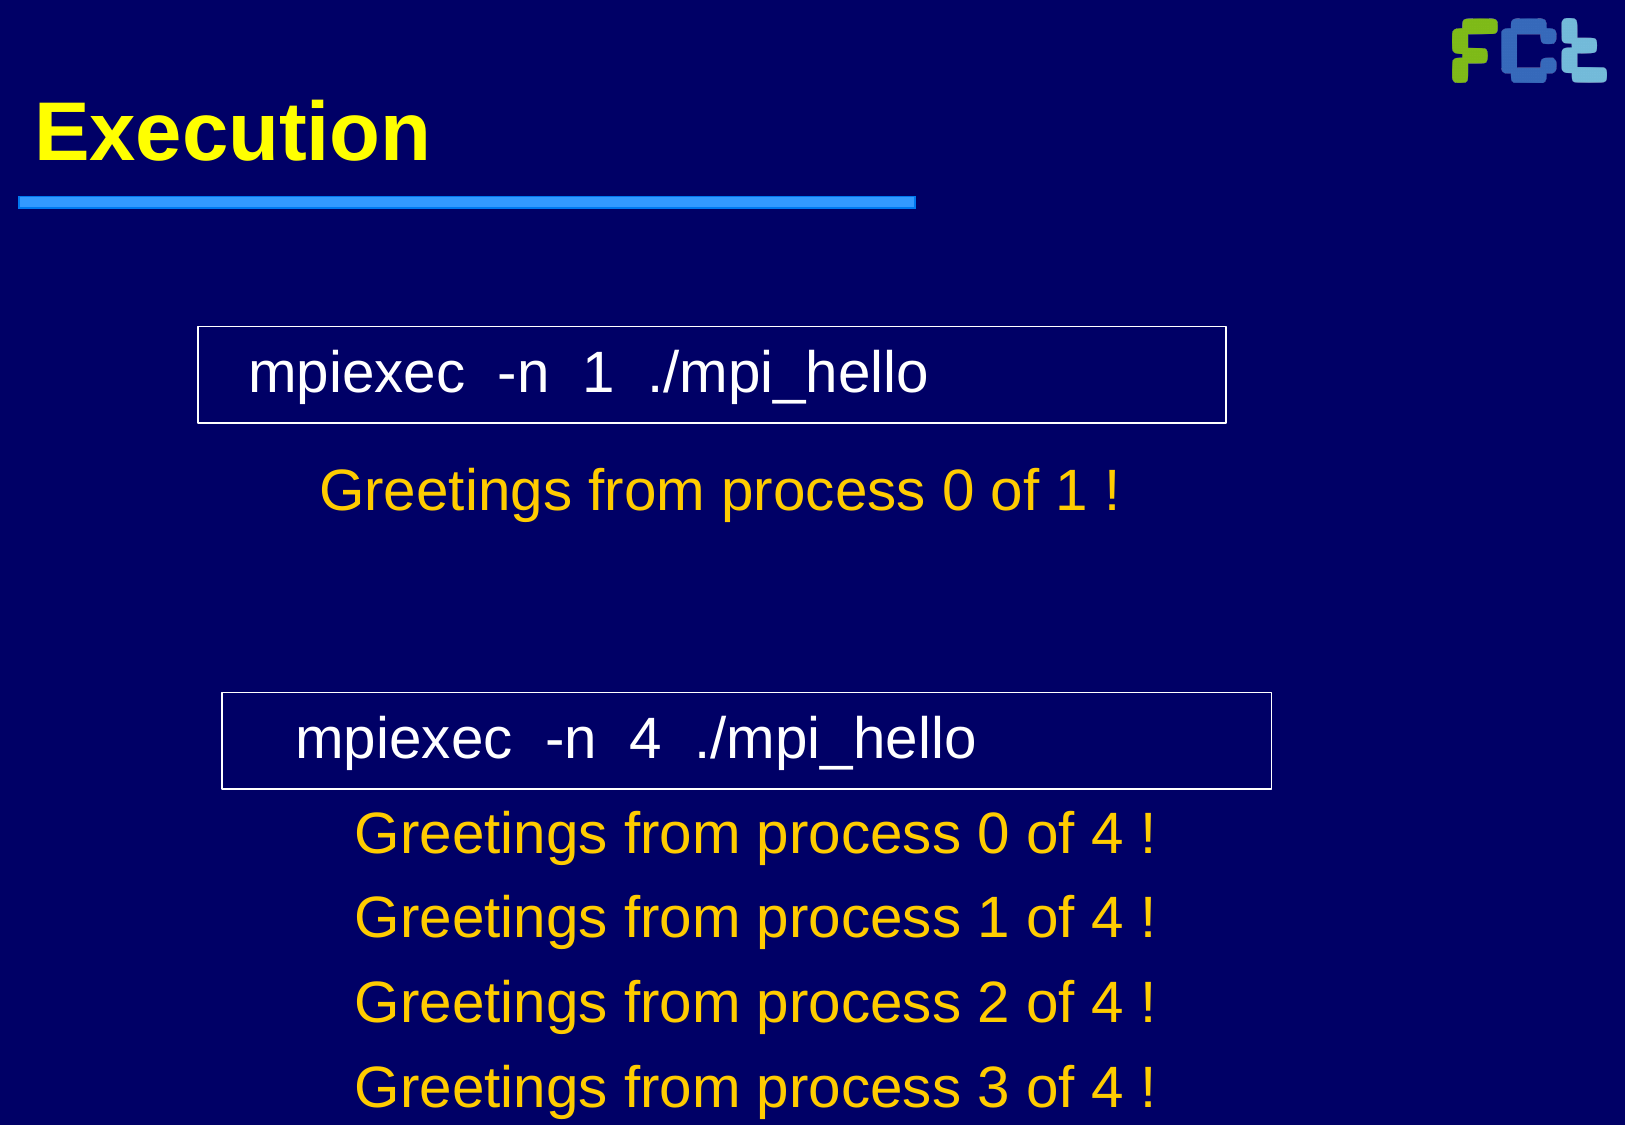

# Execution
mpiexec -n 1 ./mpi_hello
Greetings from process 0 of 1 !
mpiexec -n 4 ./mpi_hello
Greetings from process 0 of 4 !
Greetings from process 1 of 4 !
Greetings from process 2 of 4 !
Greetings from process 3 of 4 !